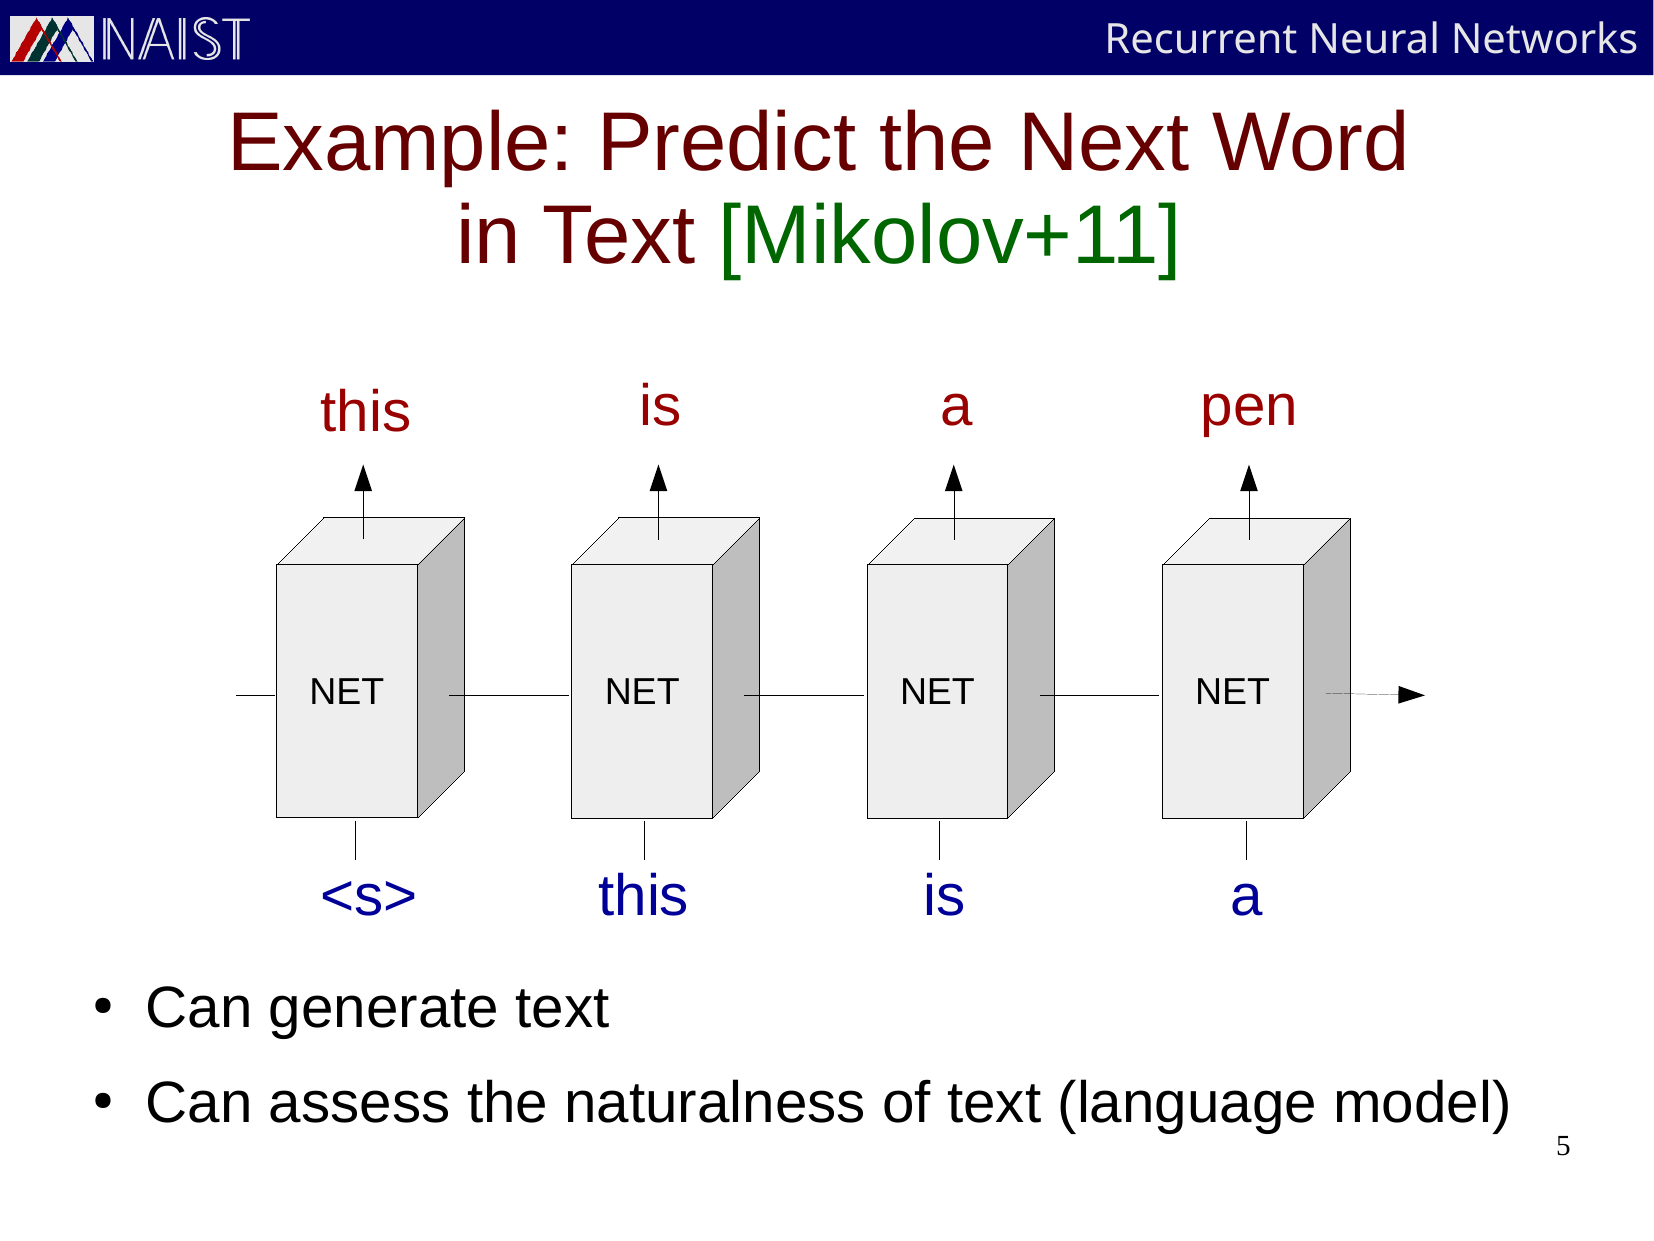

# Example: Predict the Next Word in Text [Mikolov+11]
is
a
pen
this
NET
NET
NET
NET
<s>
this
is
a
Can generate text
Can assess the naturalness of text (language model)
5